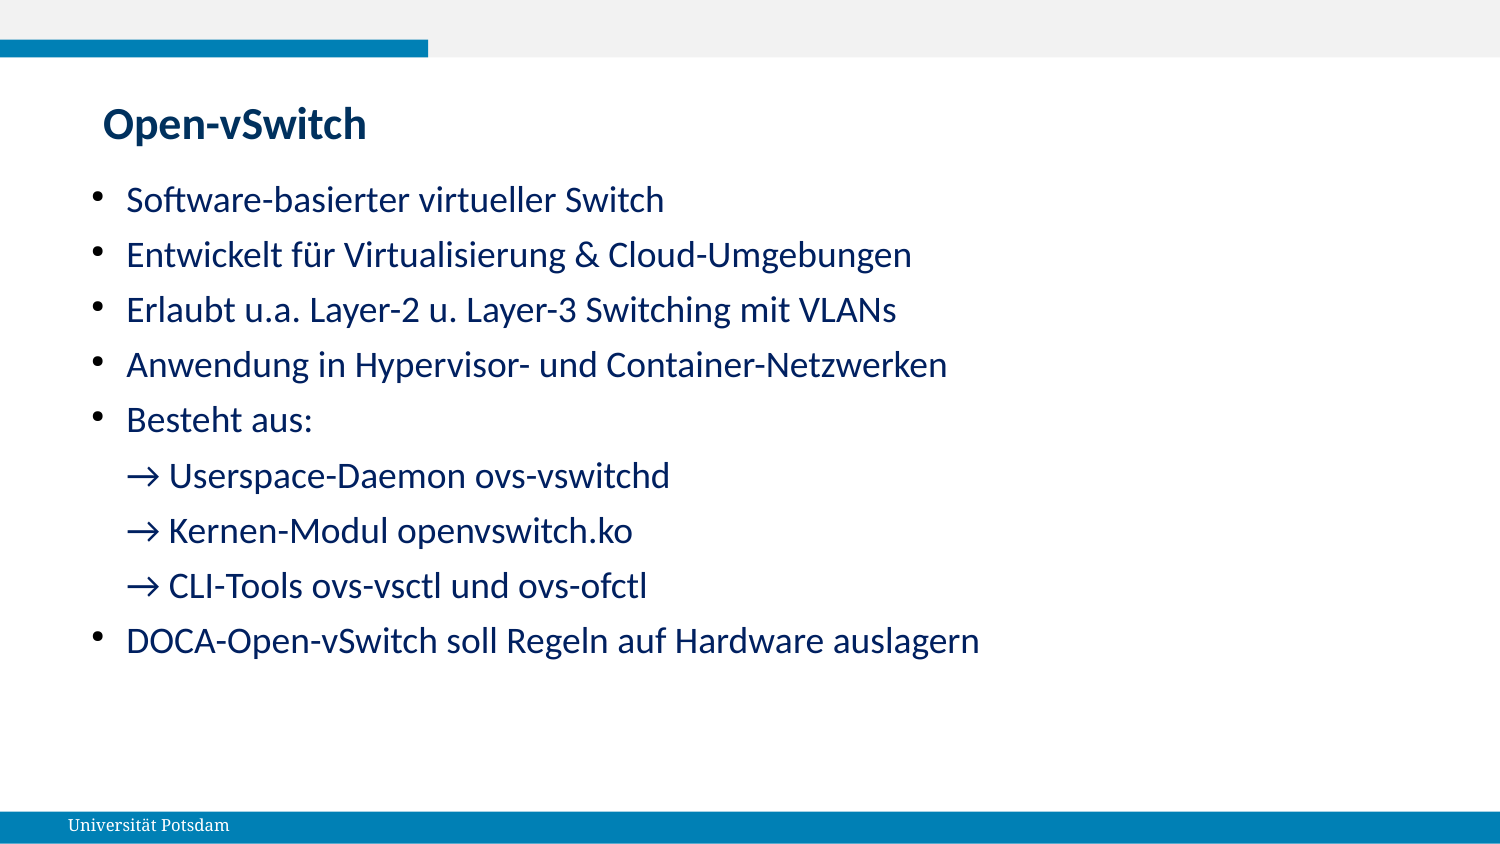

# Open-vSwitch
Software-basierter virtueller Switch
Entwickelt für Virtualisierung & Cloud-Umgebungen
Erlaubt u.a. Layer-2 u. Layer-3 Switching mit VLANs
Anwendung in Hypervisor- und Container-Netzwerken
Besteht aus:
→ Userspace-Daemon ovs-vswitchd
→ Kernen-Modul openvswitch.ko
→ CLI-Tools ovs-vsctl und ovs-ofctl
DOCA-Open-vSwitch soll Regeln auf Hardware auslagern